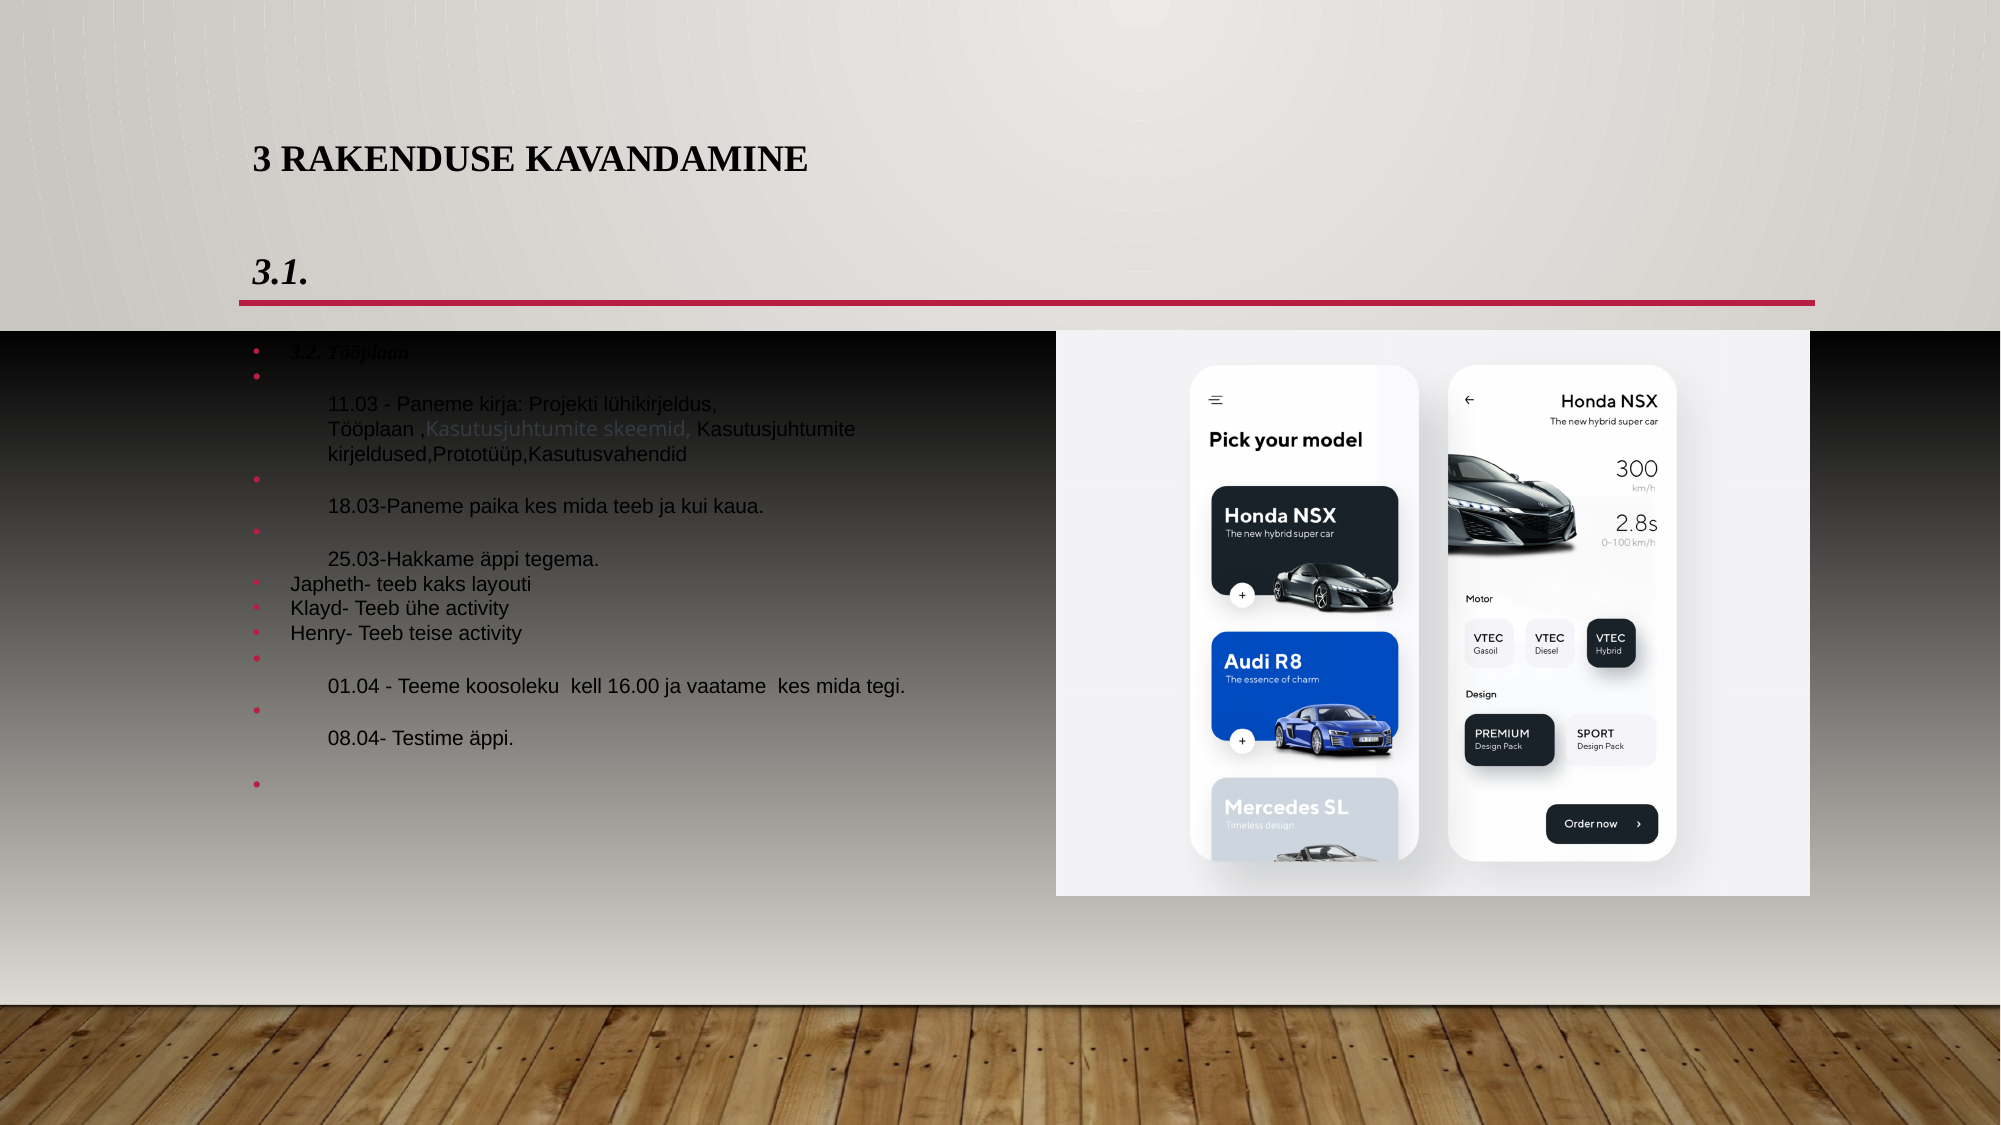

# 3 RAKENDUSE KAVANDAMINE 3.1.
3.2. Tööplaan
11.03 - Paneme kirja: Projekti lühikirjeldus, Tööplaan ,Kasutusjuhtumite skeemid, Kasutusjuhtumite kirjeldused,Prototüüp,Kasutusvahendid
18.03-Paneme paika kes mida teeb ja kui kaua.
25.03-Hakkame äppi tegema.
Japheth- teeb kaks layouti
Klayd- Teeb ühe activity
Henry- Teeb teise activity
01.04 - Teeme koosoleku  kell 16.00 ja vaatame  kes mida tegi.
08.04- Testime äppi.